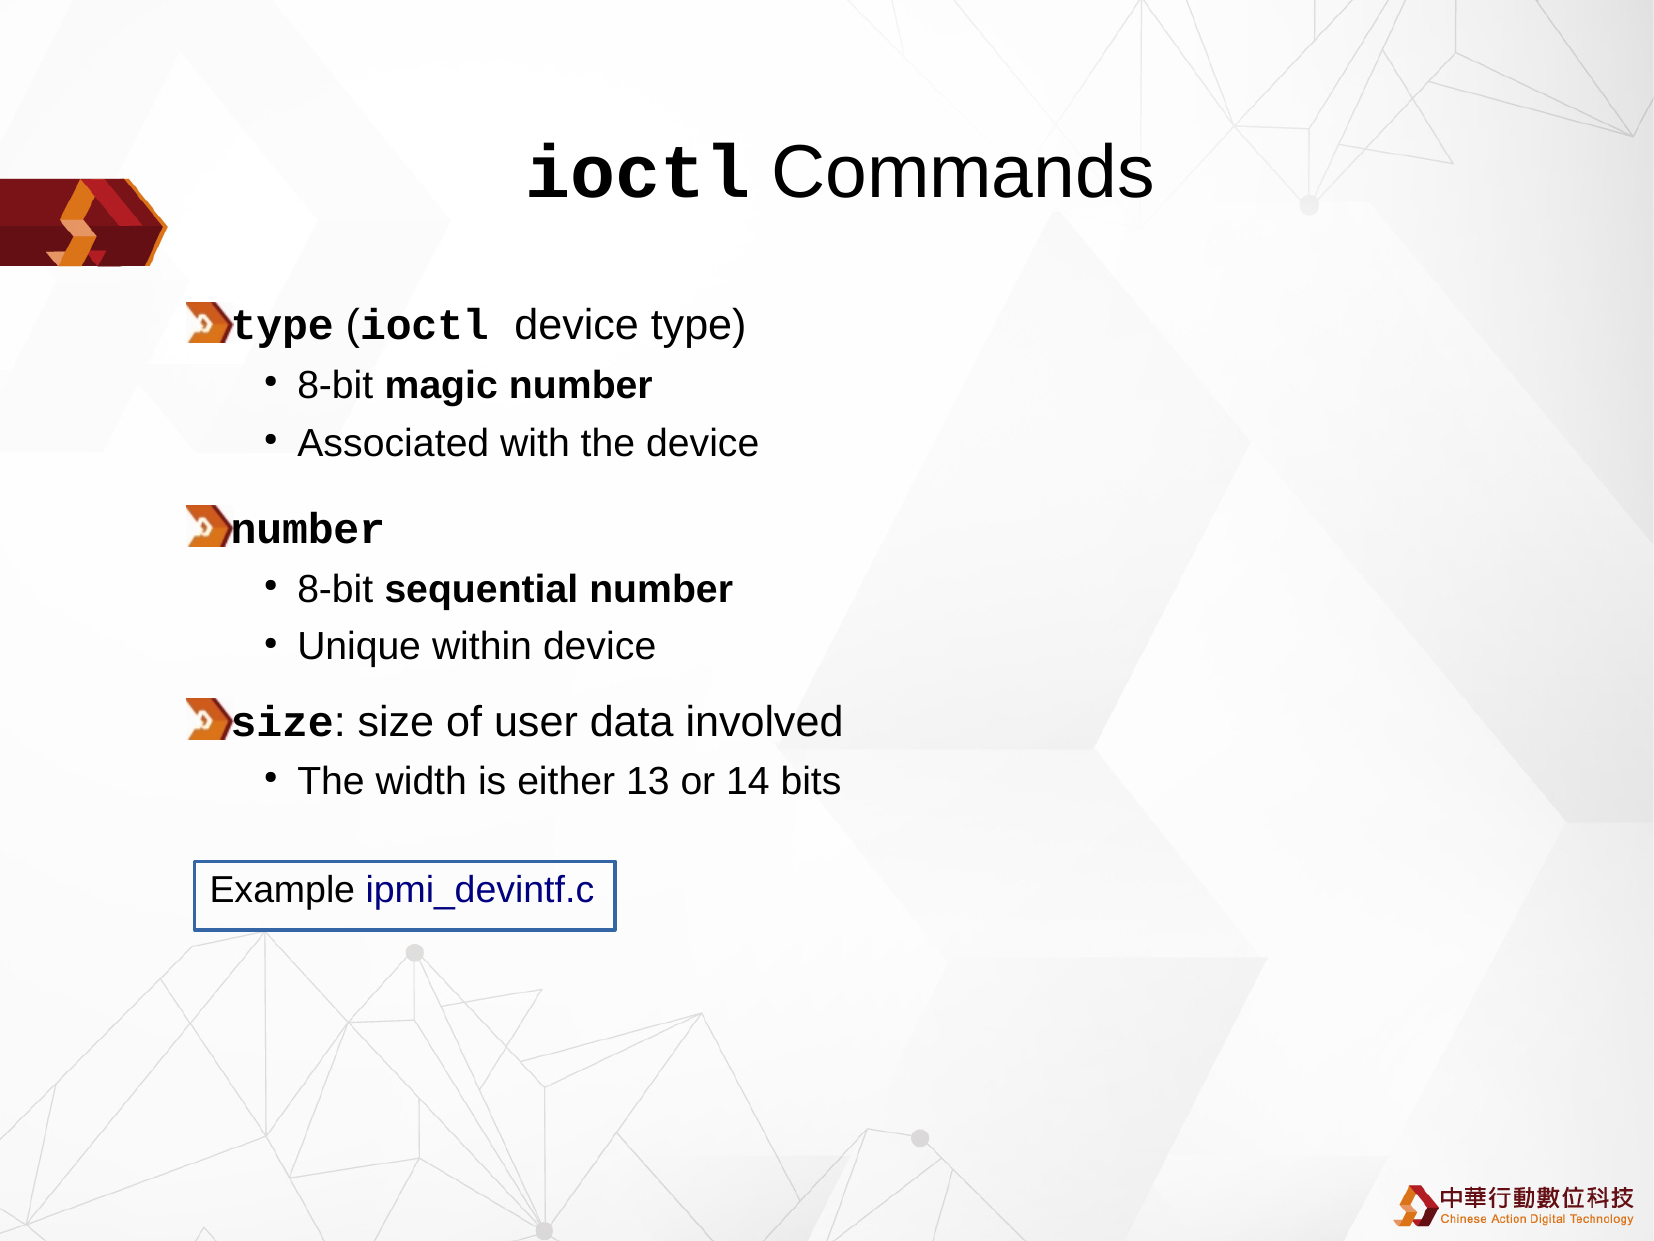

# ioctl Commands
type (ioctl device type)
8-bit magic number
Associated with the device
number
8-bit sequential number
Unique within device
size: size of user data involved
The width is either 13 or 14 bits
Example ipmi_devintf.c